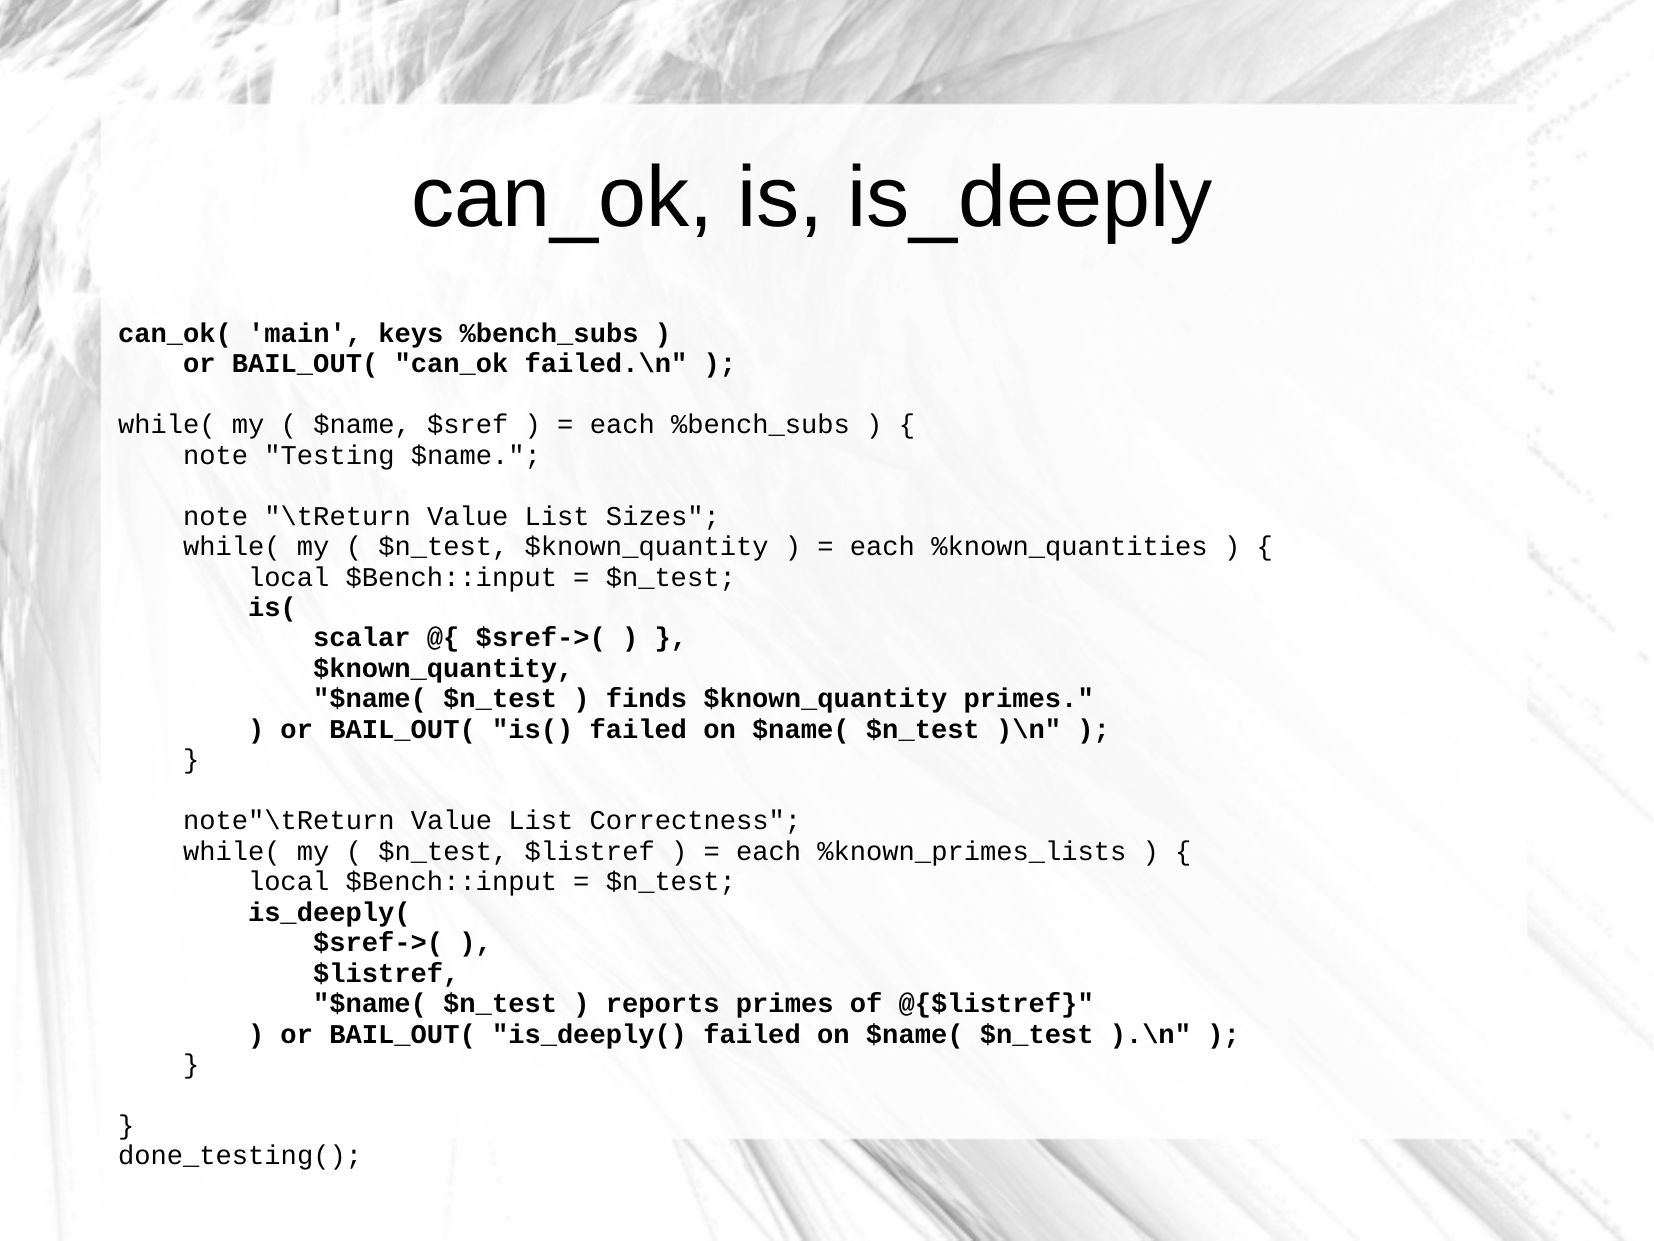

# can_ok, is, is_deeply
can_ok( 'main', keys %bench_subs )
 or BAIL_OUT( "can_ok failed.\n" );
while( my ( $name, $sref ) = each %bench_subs ) {
 note "Testing $name.";
 note "\tReturn Value List Sizes";
 while( my ( $n_test, $known_quantity ) = each %known_quantities ) {
 local $Bench::input = $n_test;
 is(
 scalar @{ $sref->( ) },
 $known_quantity,
 "$name( $n_test ) finds $known_quantity primes."
 ) or BAIL_OUT( "is() failed on $name( $n_test )\n" );
 }
 note"\tReturn Value List Correctness";
 while( my ( $n_test, $listref ) = each %known_primes_lists ) {
 local $Bench::input = $n_test;
 is_deeply(
 $sref->( ),
 $listref,
 "$name( $n_test ) reports primes of @{$listref}"
 ) or BAIL_OUT( "is_deeply() failed on $name( $n_test ).\n" );
 }
}
done_testing();